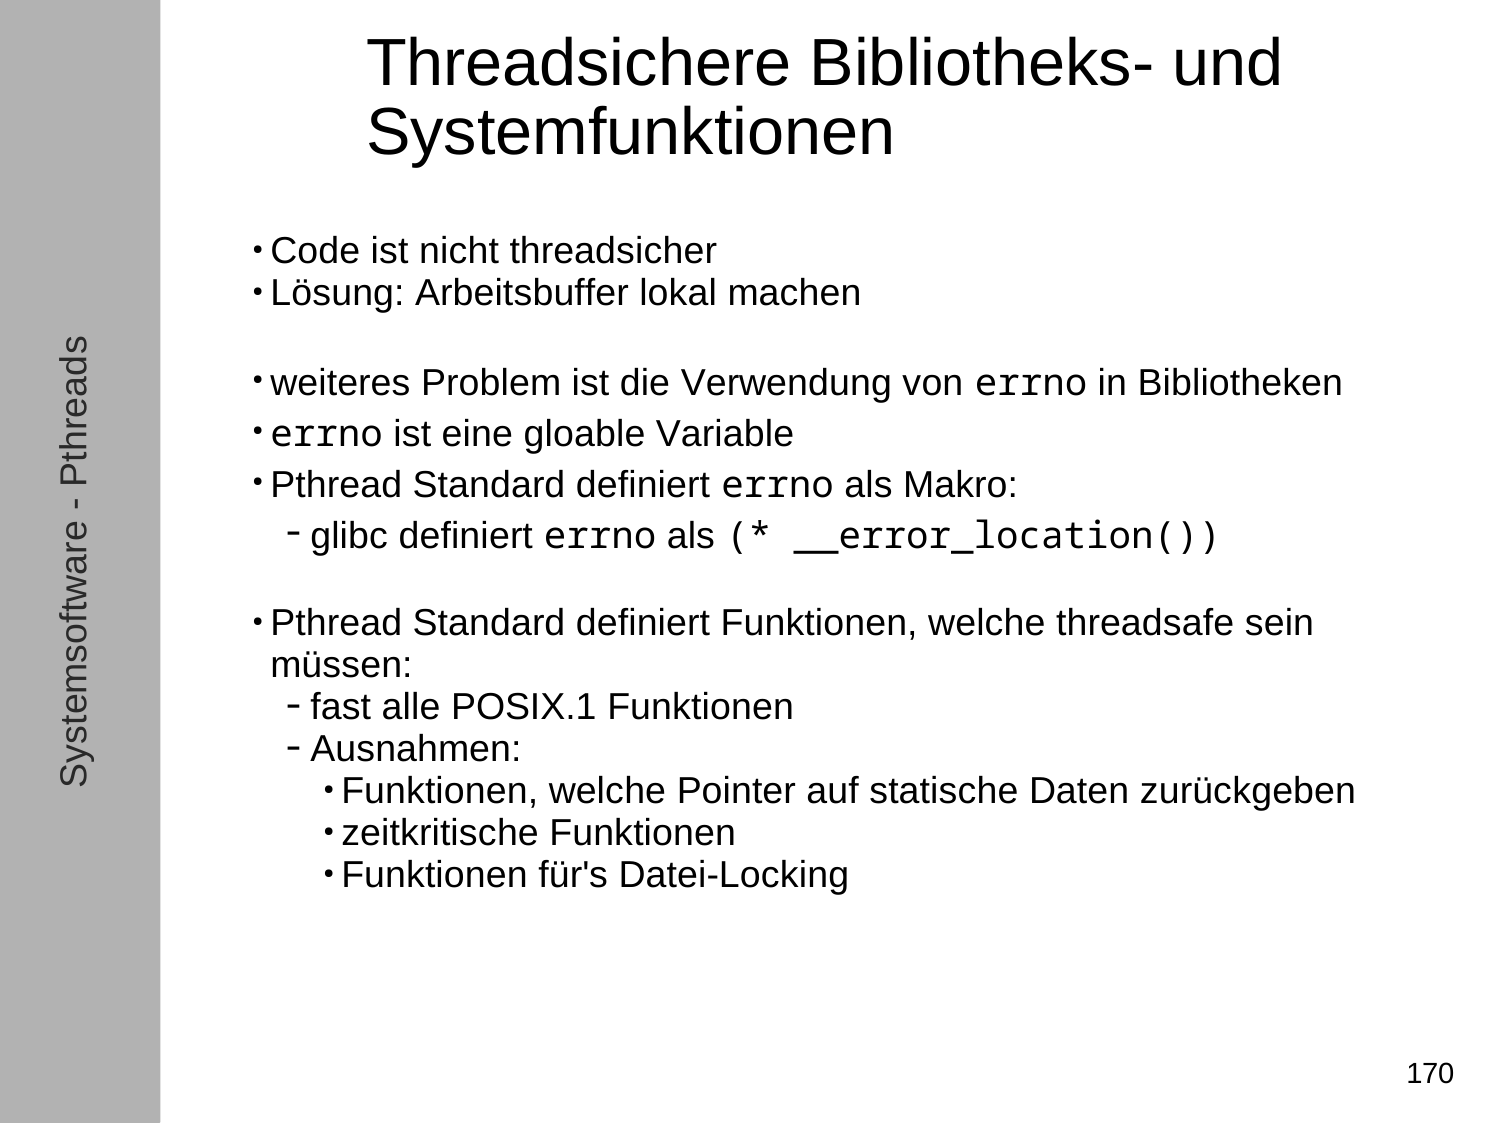

Threadsichere Bibliotheks- und
Systemfunktionen
Code ist nicht threadsicher
Lösung: Arbeitsbuffer lokal machen
weiteres Problem ist die Verwendung von errno in Bibliotheken
errno ist eine gloable Variable
Pthread Standard definiert errno als Makro:
glibc definiert errno als (* __error_location())
Pthread Standard definiert Funktionen, welche threadsafe sein müssen:
fast alle POSIX.1 Funktionen
Ausnahmen:
Funktionen, welche Pointer auf statische Daten zurückgeben
zeitkritische Funktionen
Funktionen für's Datei-Locking
Systemsoftware - Pthreads